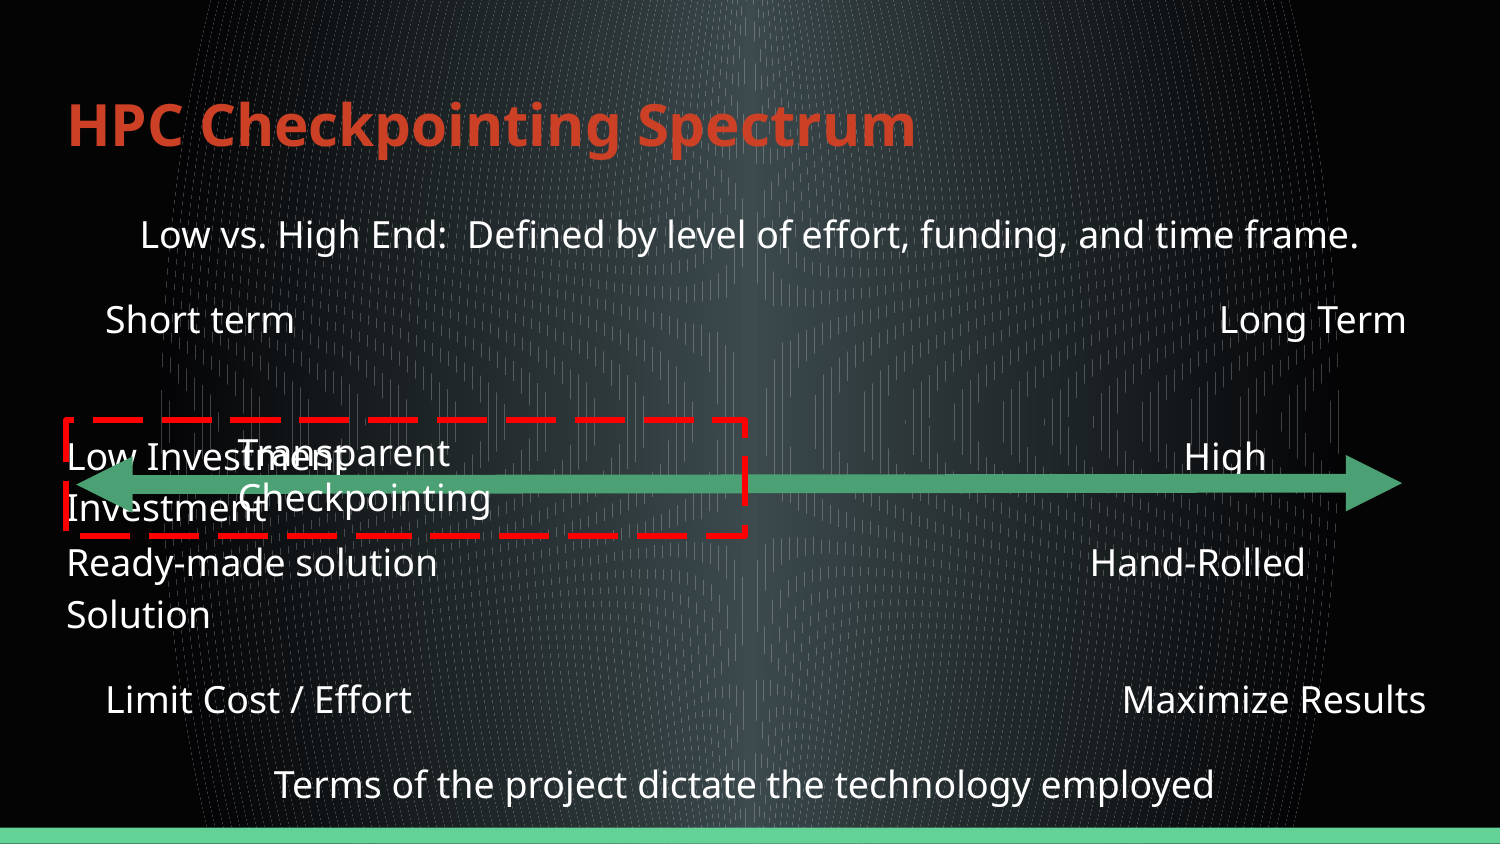

# HPC Checkpointing Spectrum
Low vs. High End: Defined by level of effort, funding, and time frame.
 Short term Long Term
Low Investment High Investment
Transparent Checkpointing
Ready-made solution Hand-Rolled Solution
 Limit Cost / Effort Maximize Results
Terms of the project dictate the technology employed